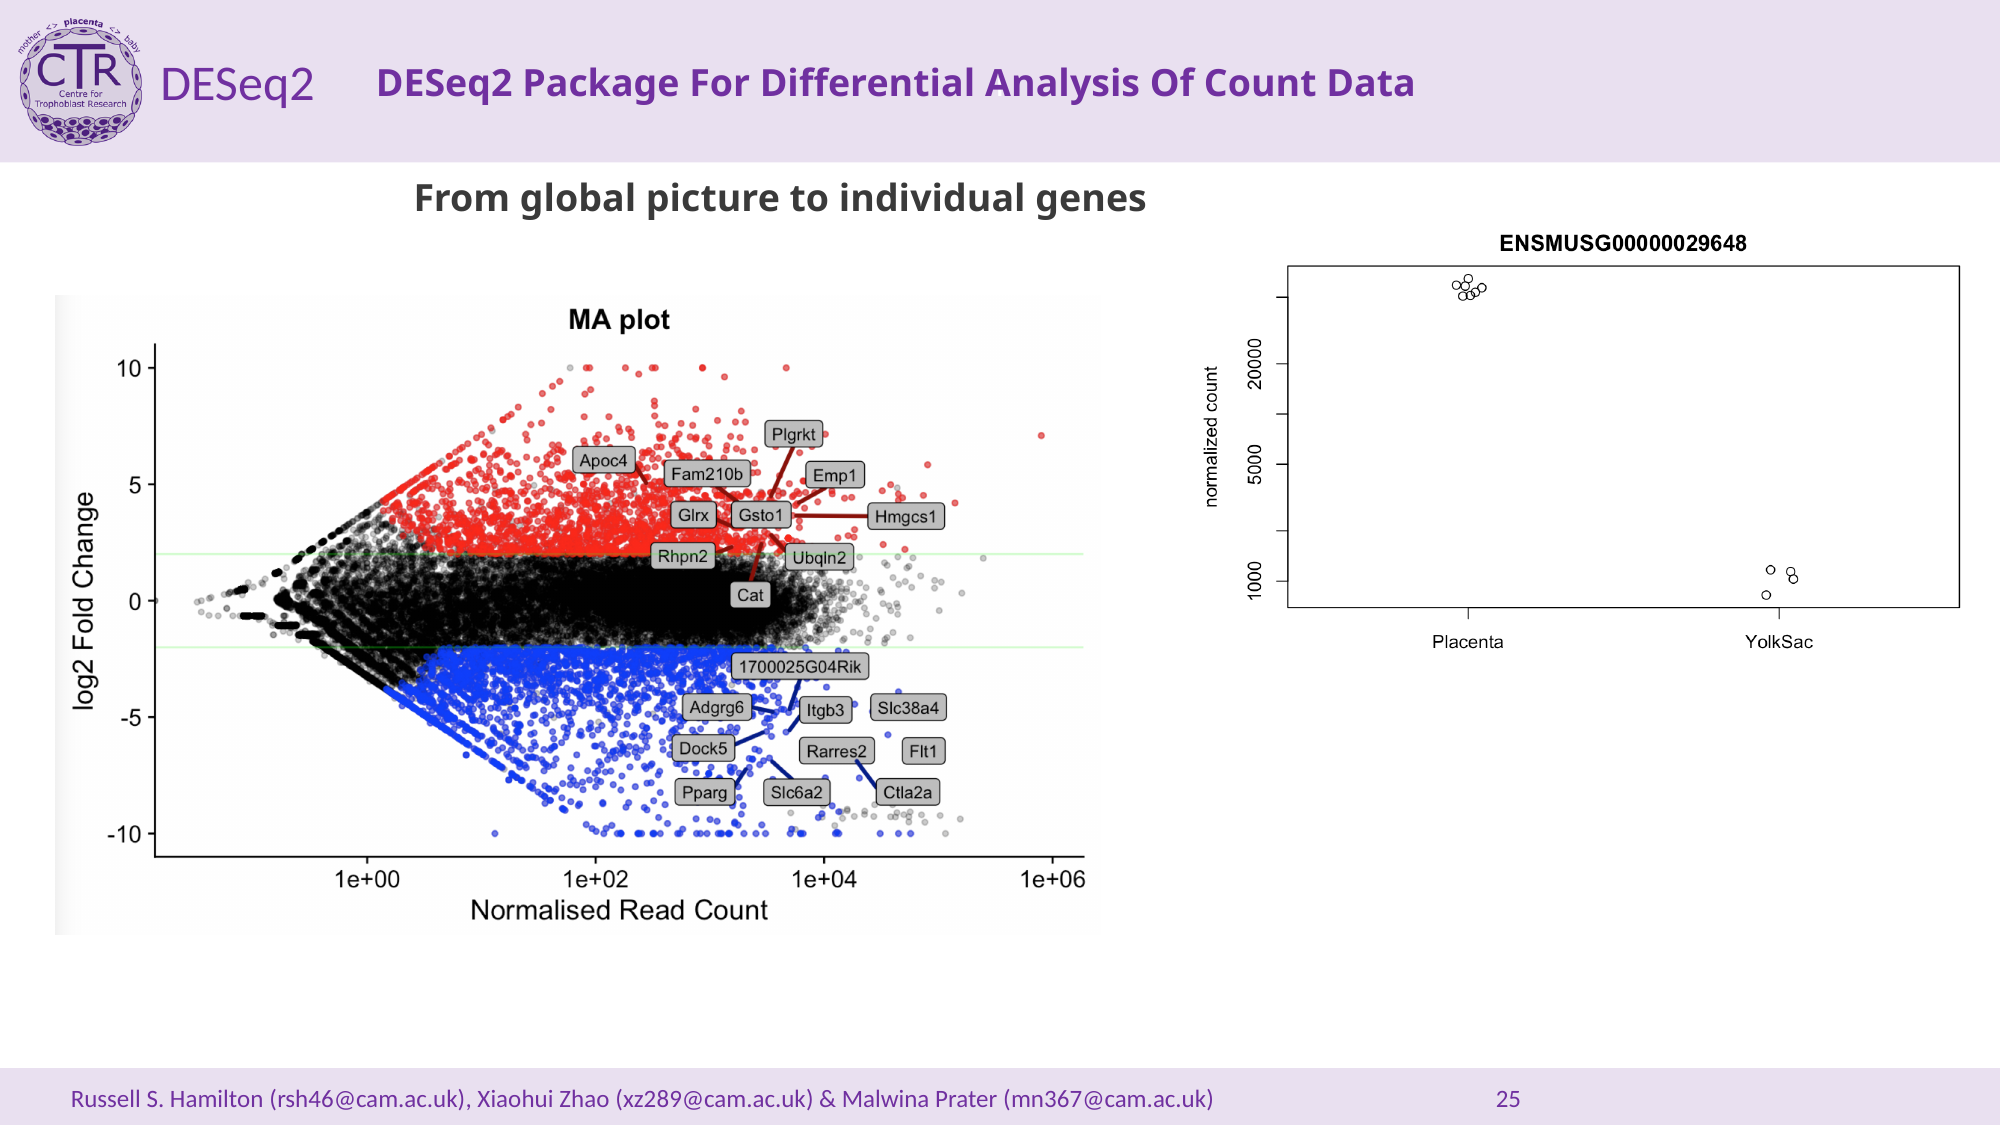

i
DESeq2
DESeq2 Package For Differential Analysis Of Count Data
From global picture to individual genes
Russell S. Hamilton (rsh46@cam.ac.uk), Xiaohui Zhao (xz289@cam.ac.uk) & Malwina Prater (mn367@cam.ac.uk)